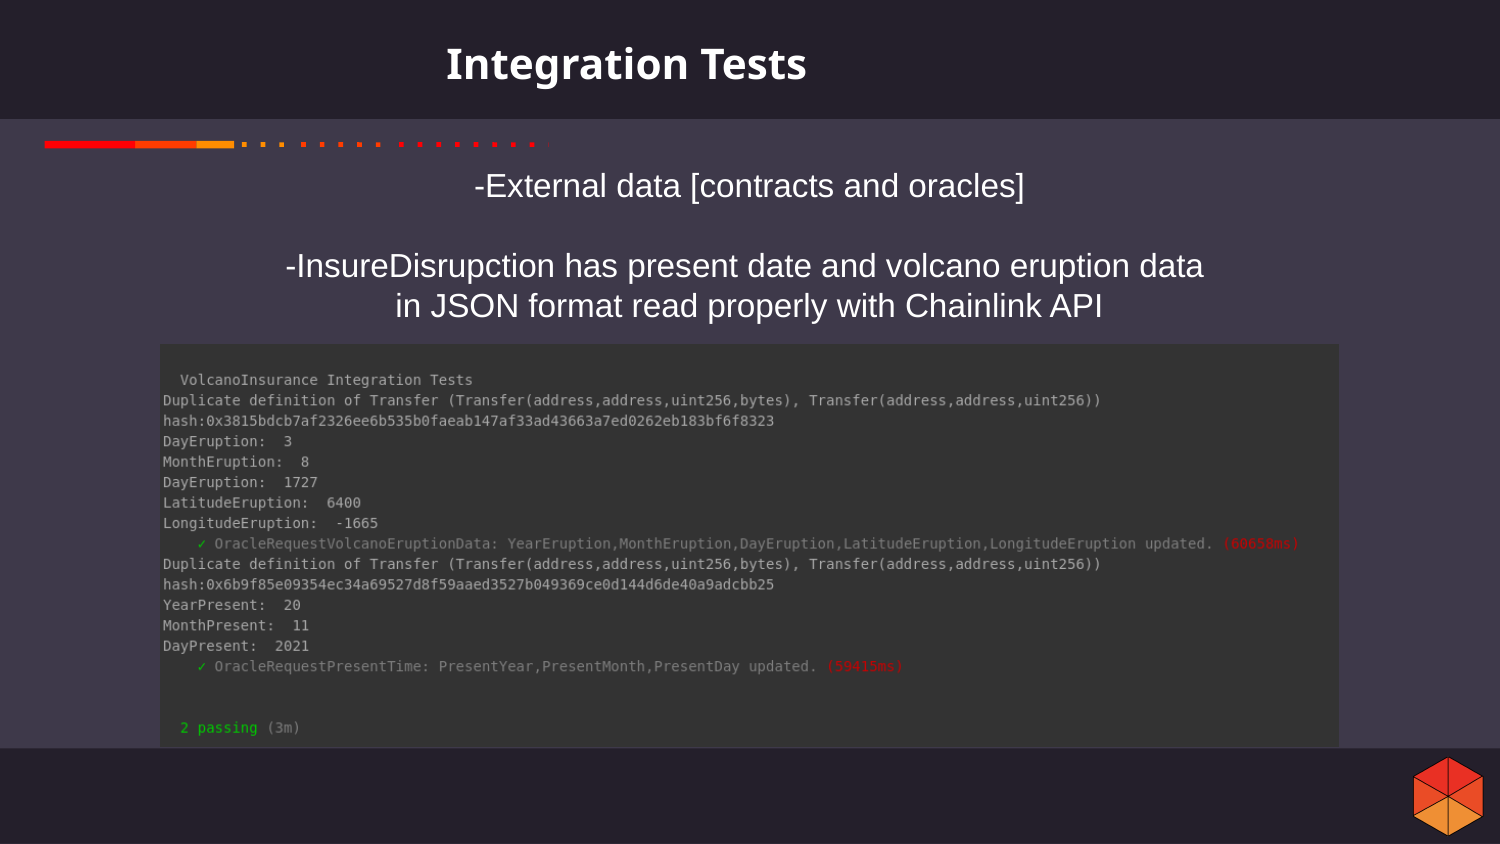

# Integration Tests
-External data [contracts and oracles]
-InsureDisrupction has present date and volcano eruption data
in JSON format read properly with Chainlink API